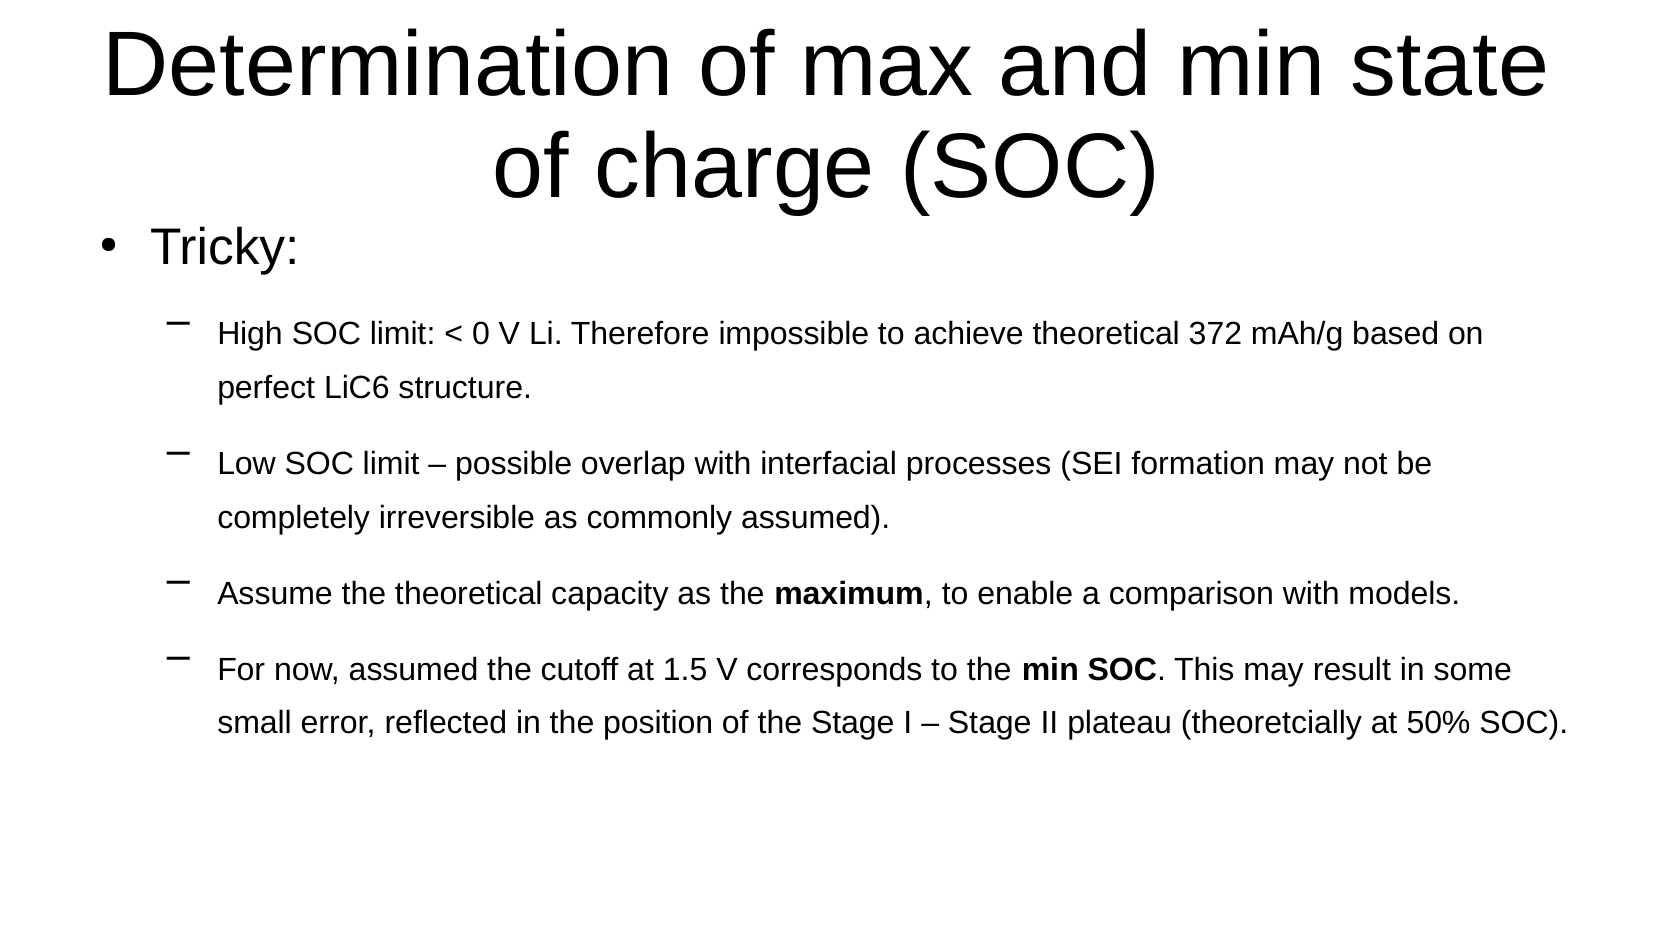

# Determination of max and min state of charge (SOC)
Tricky:
High SOC limit: < 0 V Li. Therefore impossible to achieve theoretical 372 mAh/g based on perfect LiC6 structure.
Low SOC limit – possible overlap with interfacial processes (SEI formation may not be completely irreversible as commonly assumed).
Assume the theoretical capacity as the maximum, to enable a comparison with models.
For now, assumed the cutoff at 1.5 V corresponds to the min SOC. This may result in some small error, reflected in the position of the Stage I – Stage II plateau (theoretcially at 50% SOC).